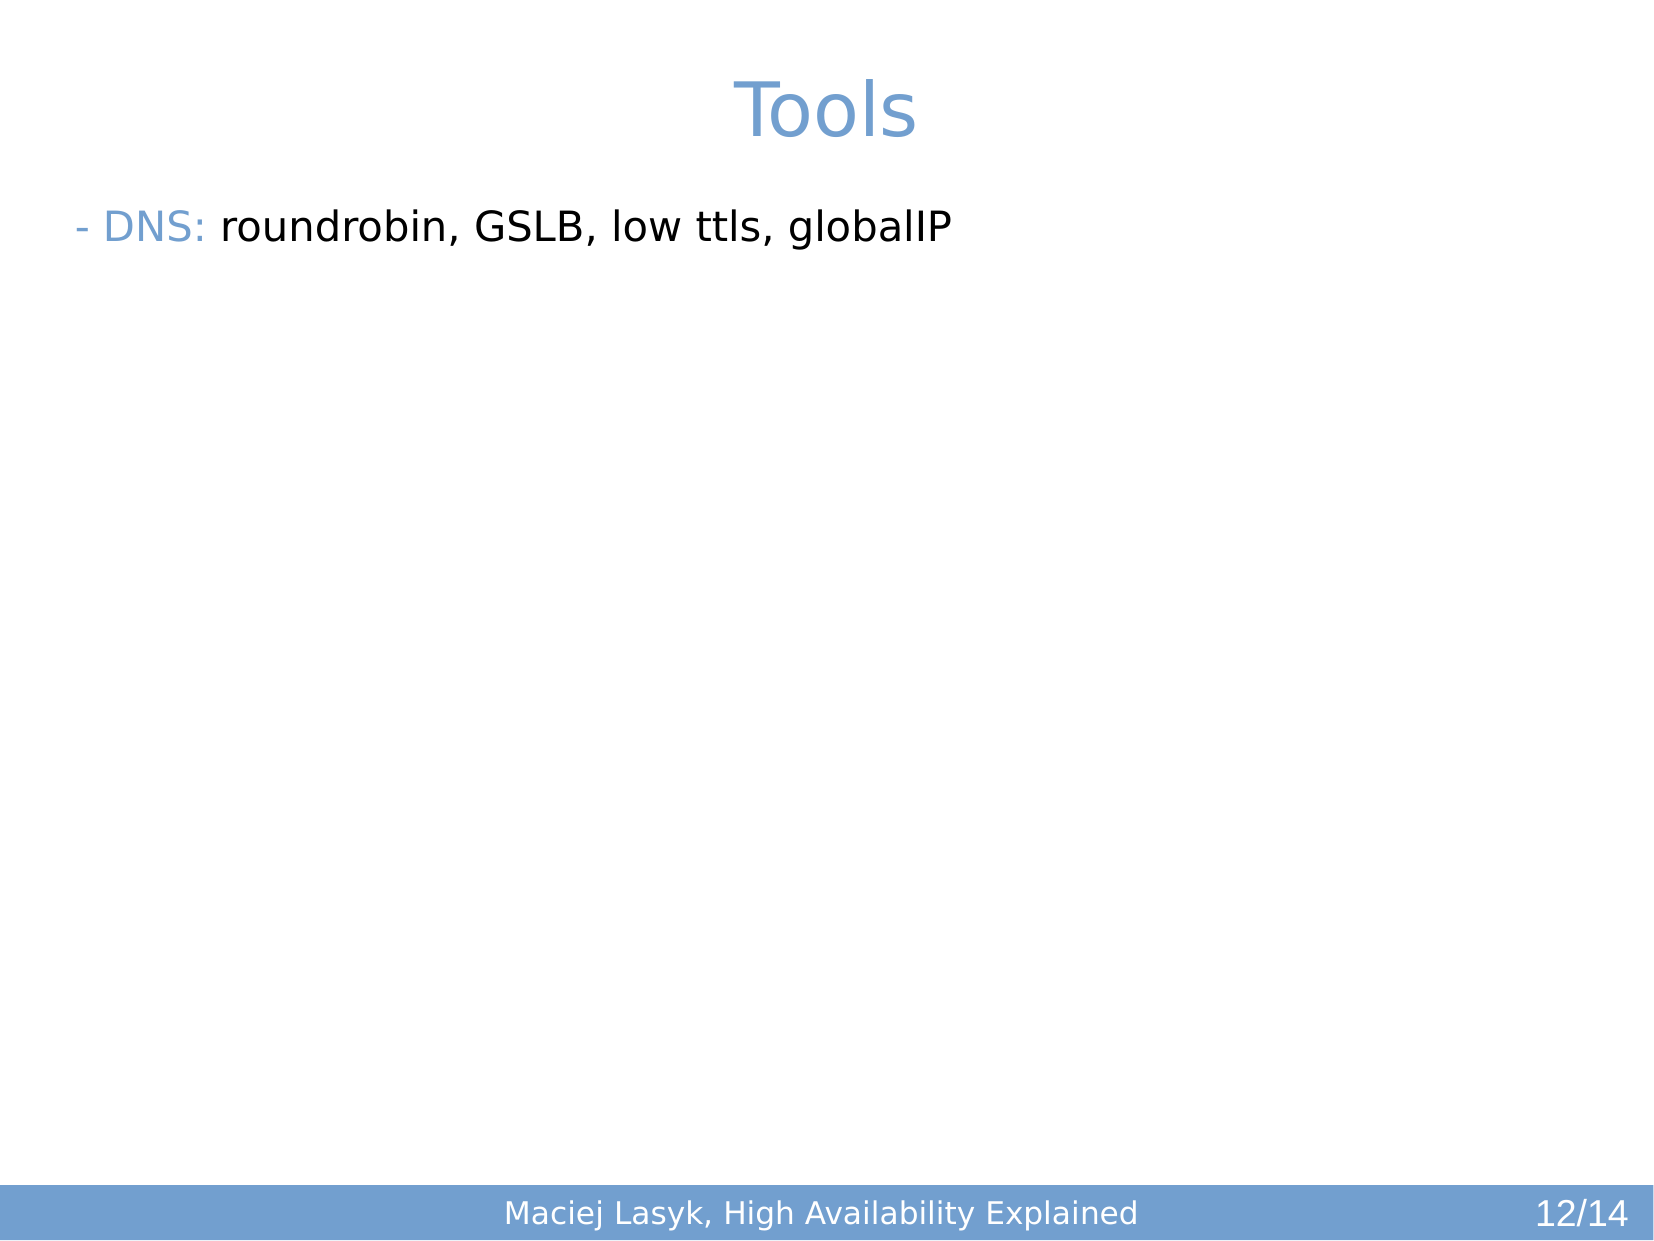

Tools
- DNS: roundrobin, GSLB, low ttls, globalIP
 12/14
Maciej Lasyk, High Availability Explained